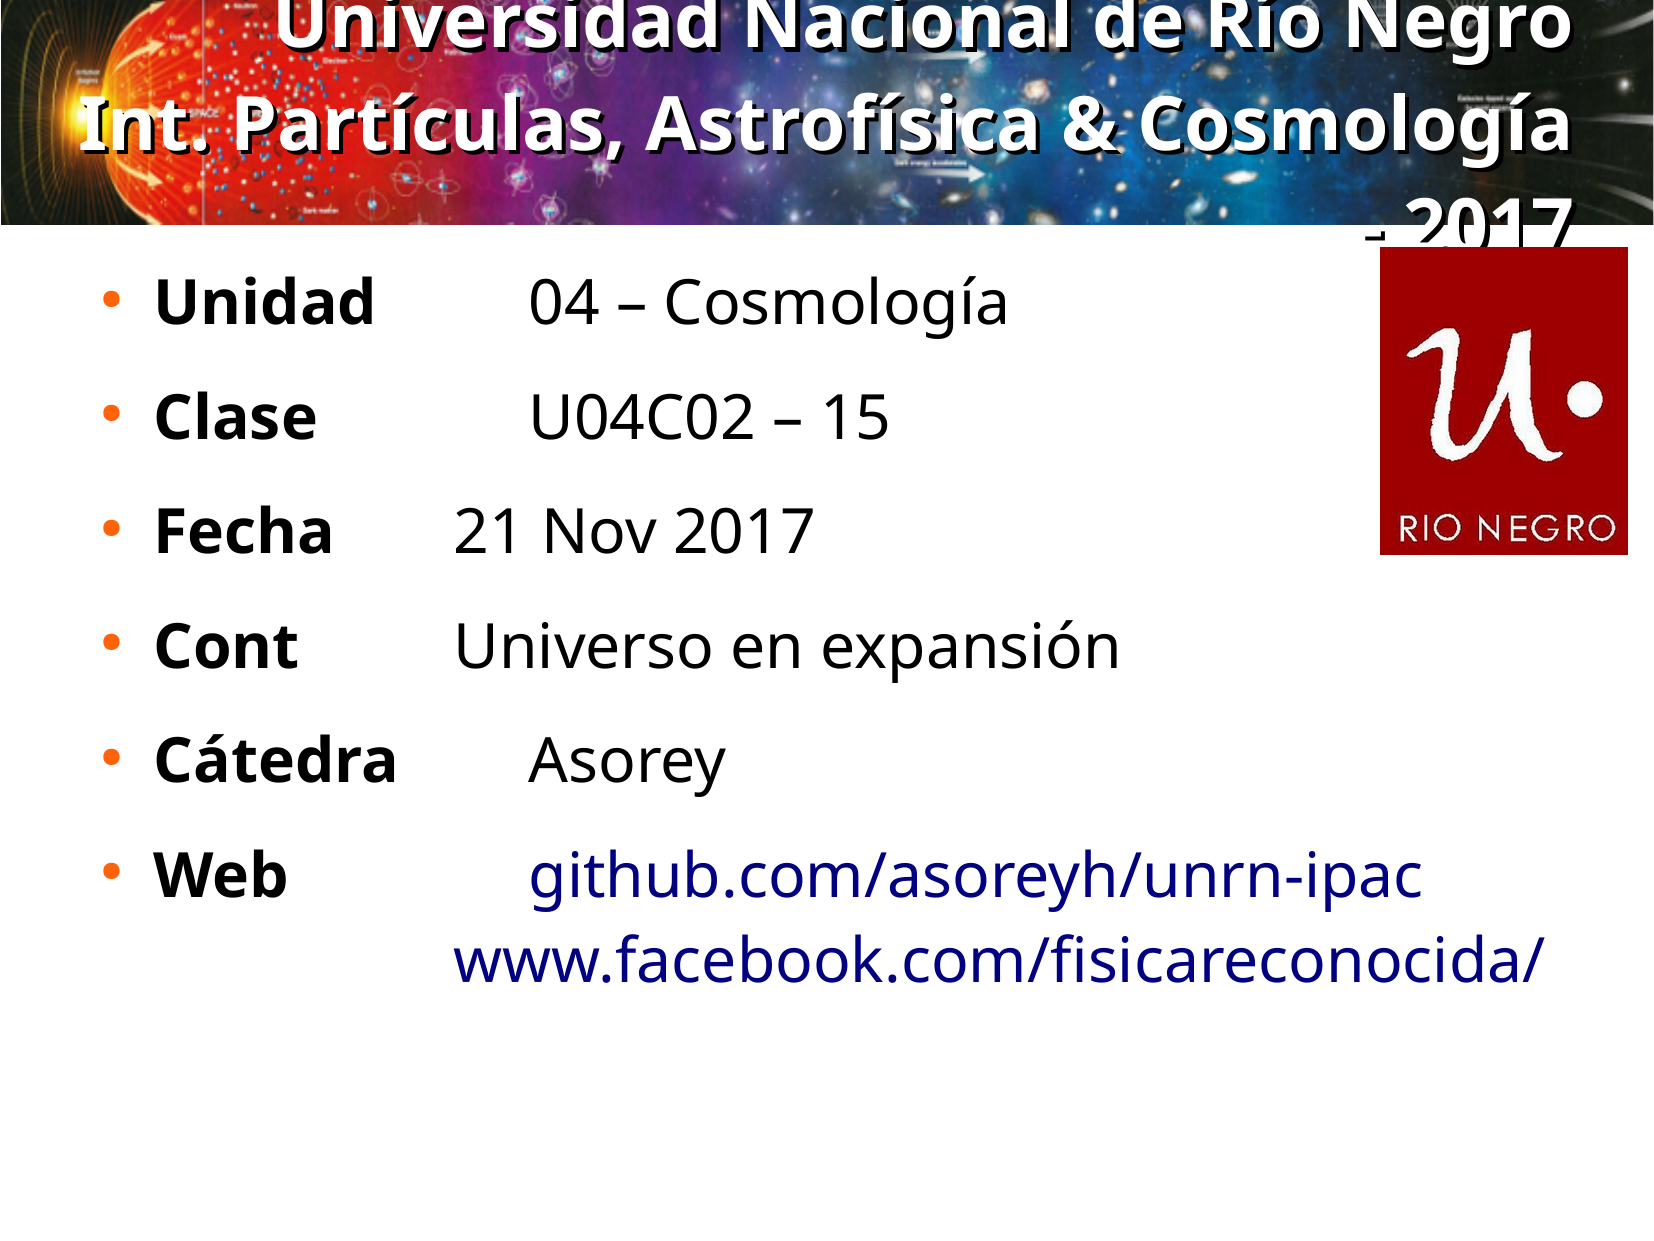

# Universidad Nacional de Río Negro Int. Partículas, Astrofísica & Cosmología - 2017
Unidad 		04 – Cosmología
Clase			U04C02 – 15
Fecha		21 Nov 2017
Cont			Universo en expansión
Cátedra		Asorey
Web 			github.com/asoreyh/unrn-ipac
				www.facebook.com/fisicareconocida/